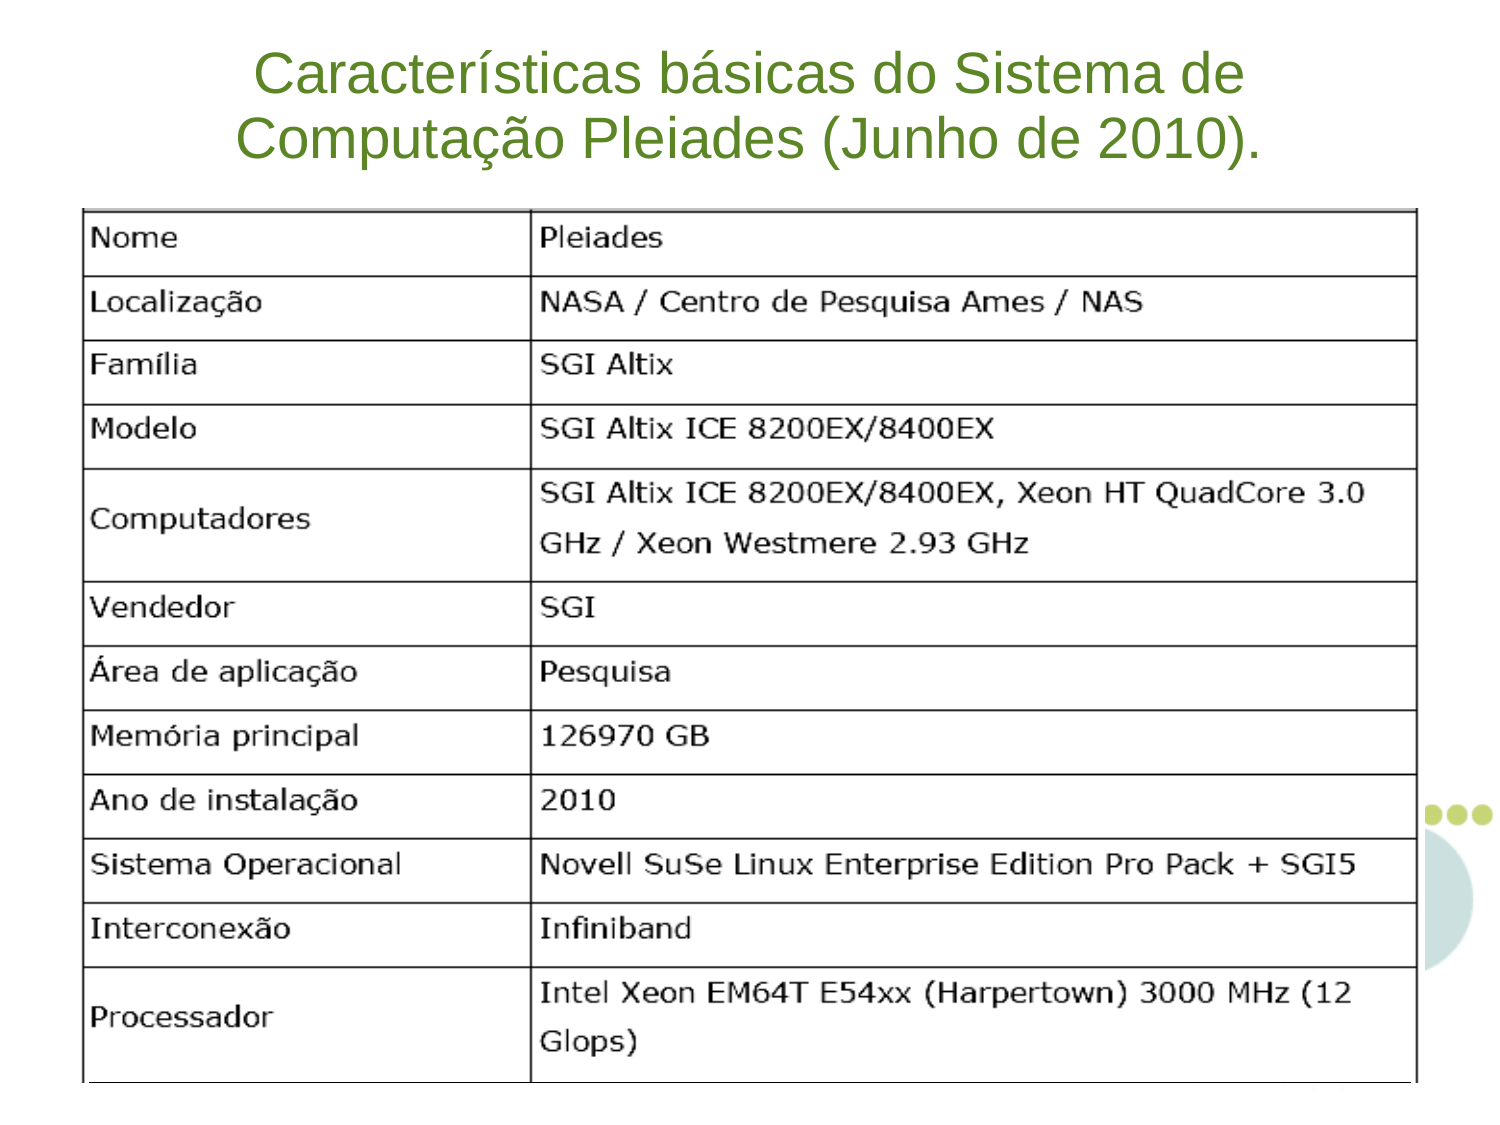

# Características básicas do Sistema de Computação Pleiades (Junho de 2010).